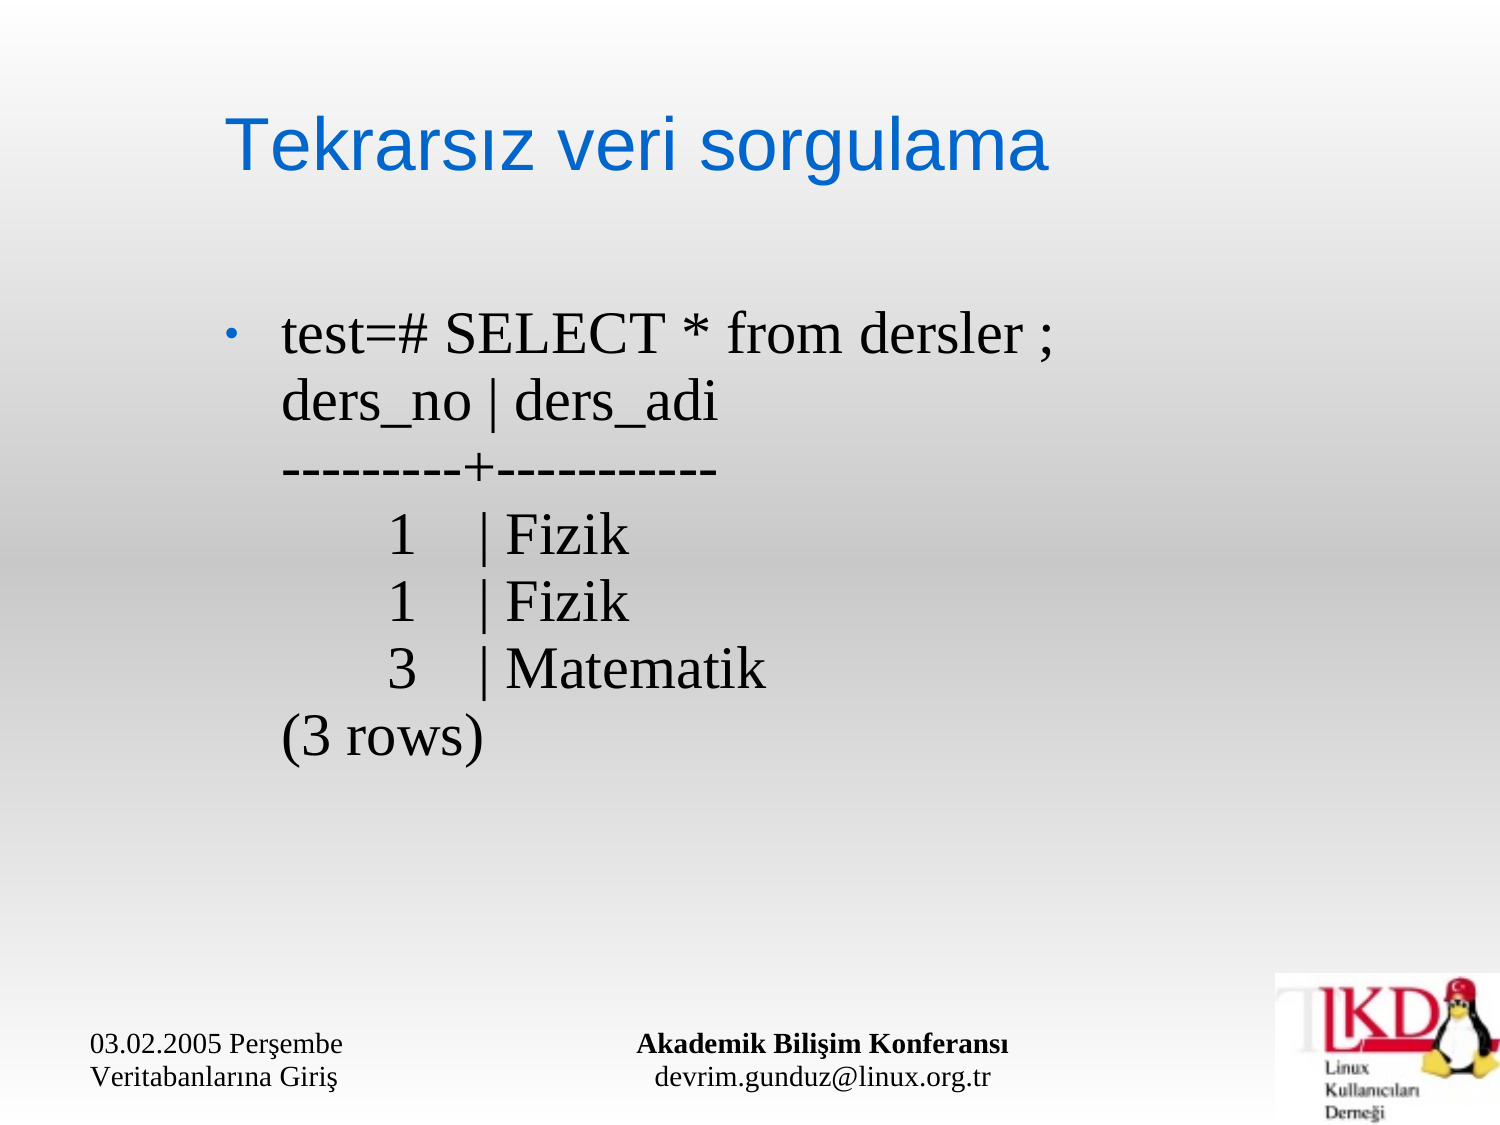

# Tekrarsız veri sorgulama
test=# SELECT * from dersler ;
ders_no | ders_adi
---------+-----------
 1 | Fizik
 1 | Fizik
 3 | Matematik
(3 rows)